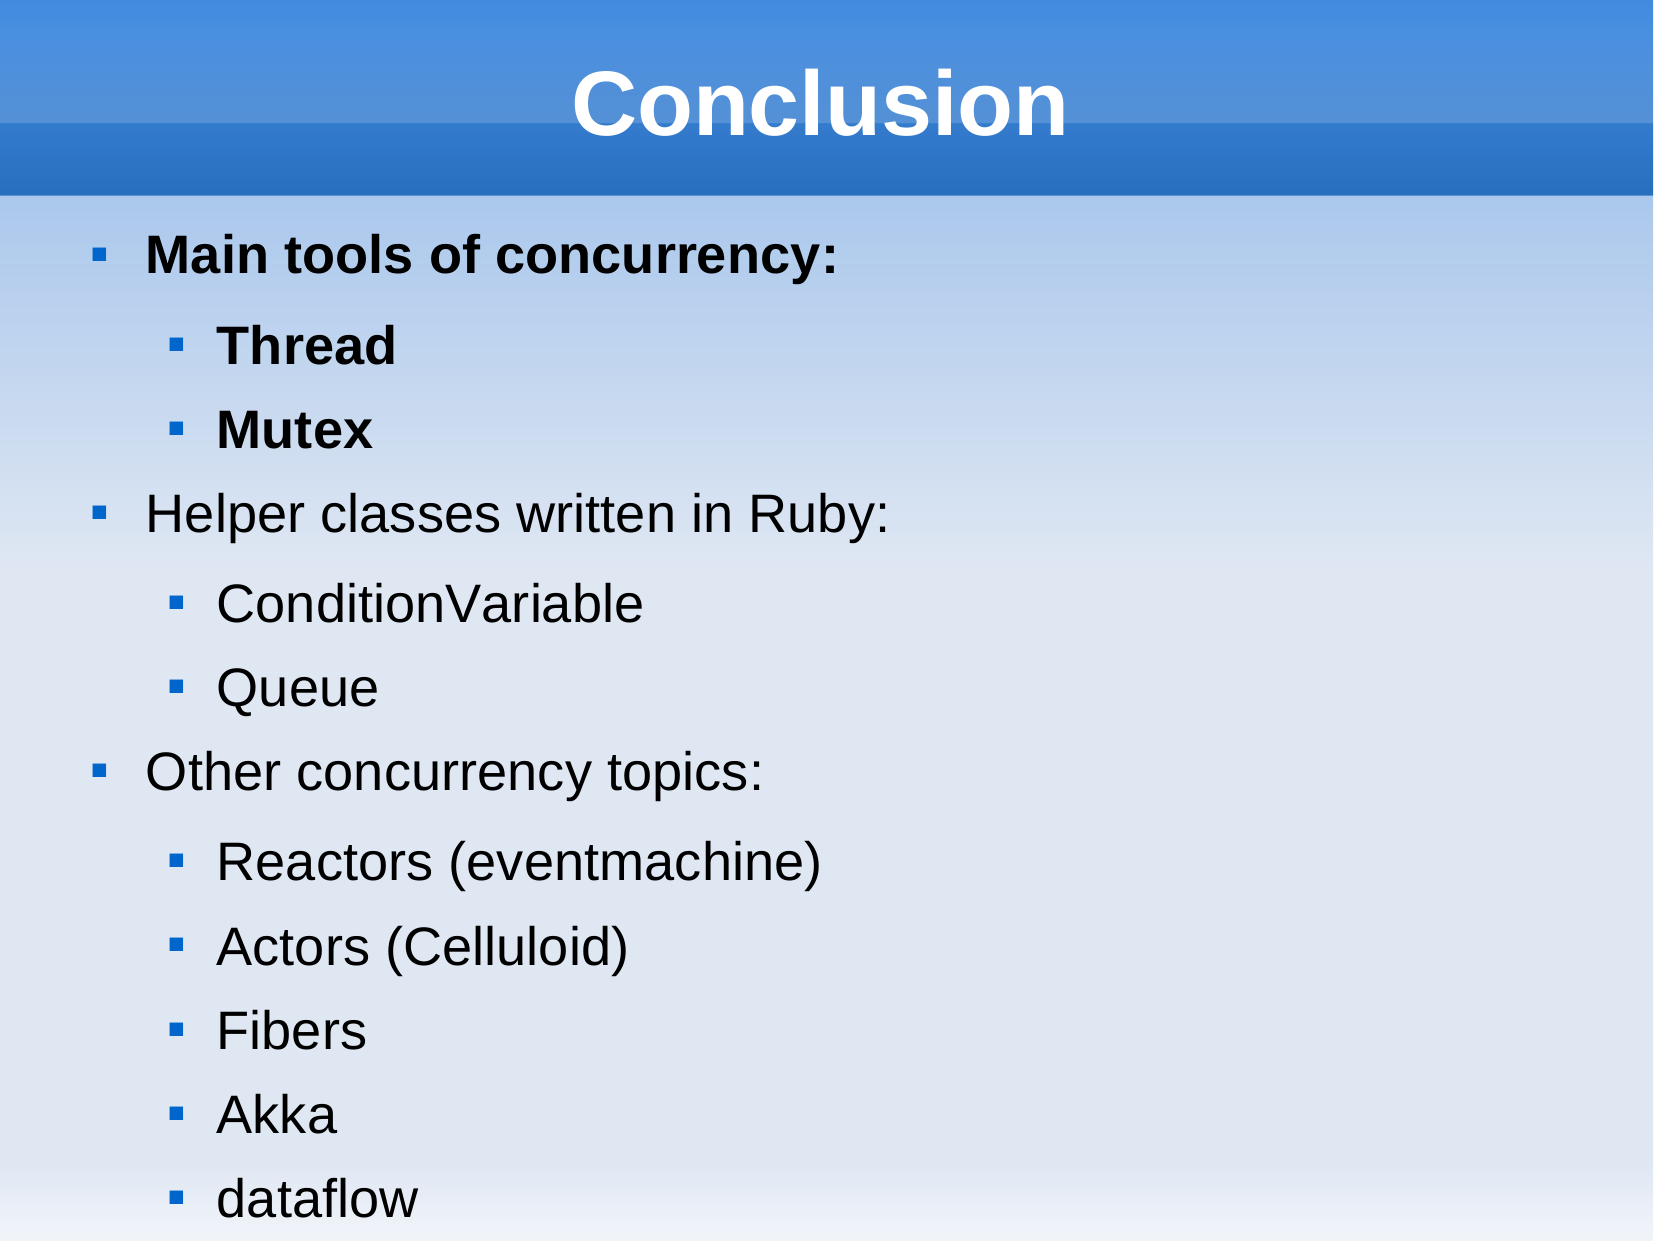

# Conclusion
Main tools of concurrency:
Thread
Mutex
Helper classes written in Ruby:
ConditionVariable
Queue
Other concurrency topics:
Reactors (eventmachine)
Actors (Celluloid)
Fibers
Akka
dataflow